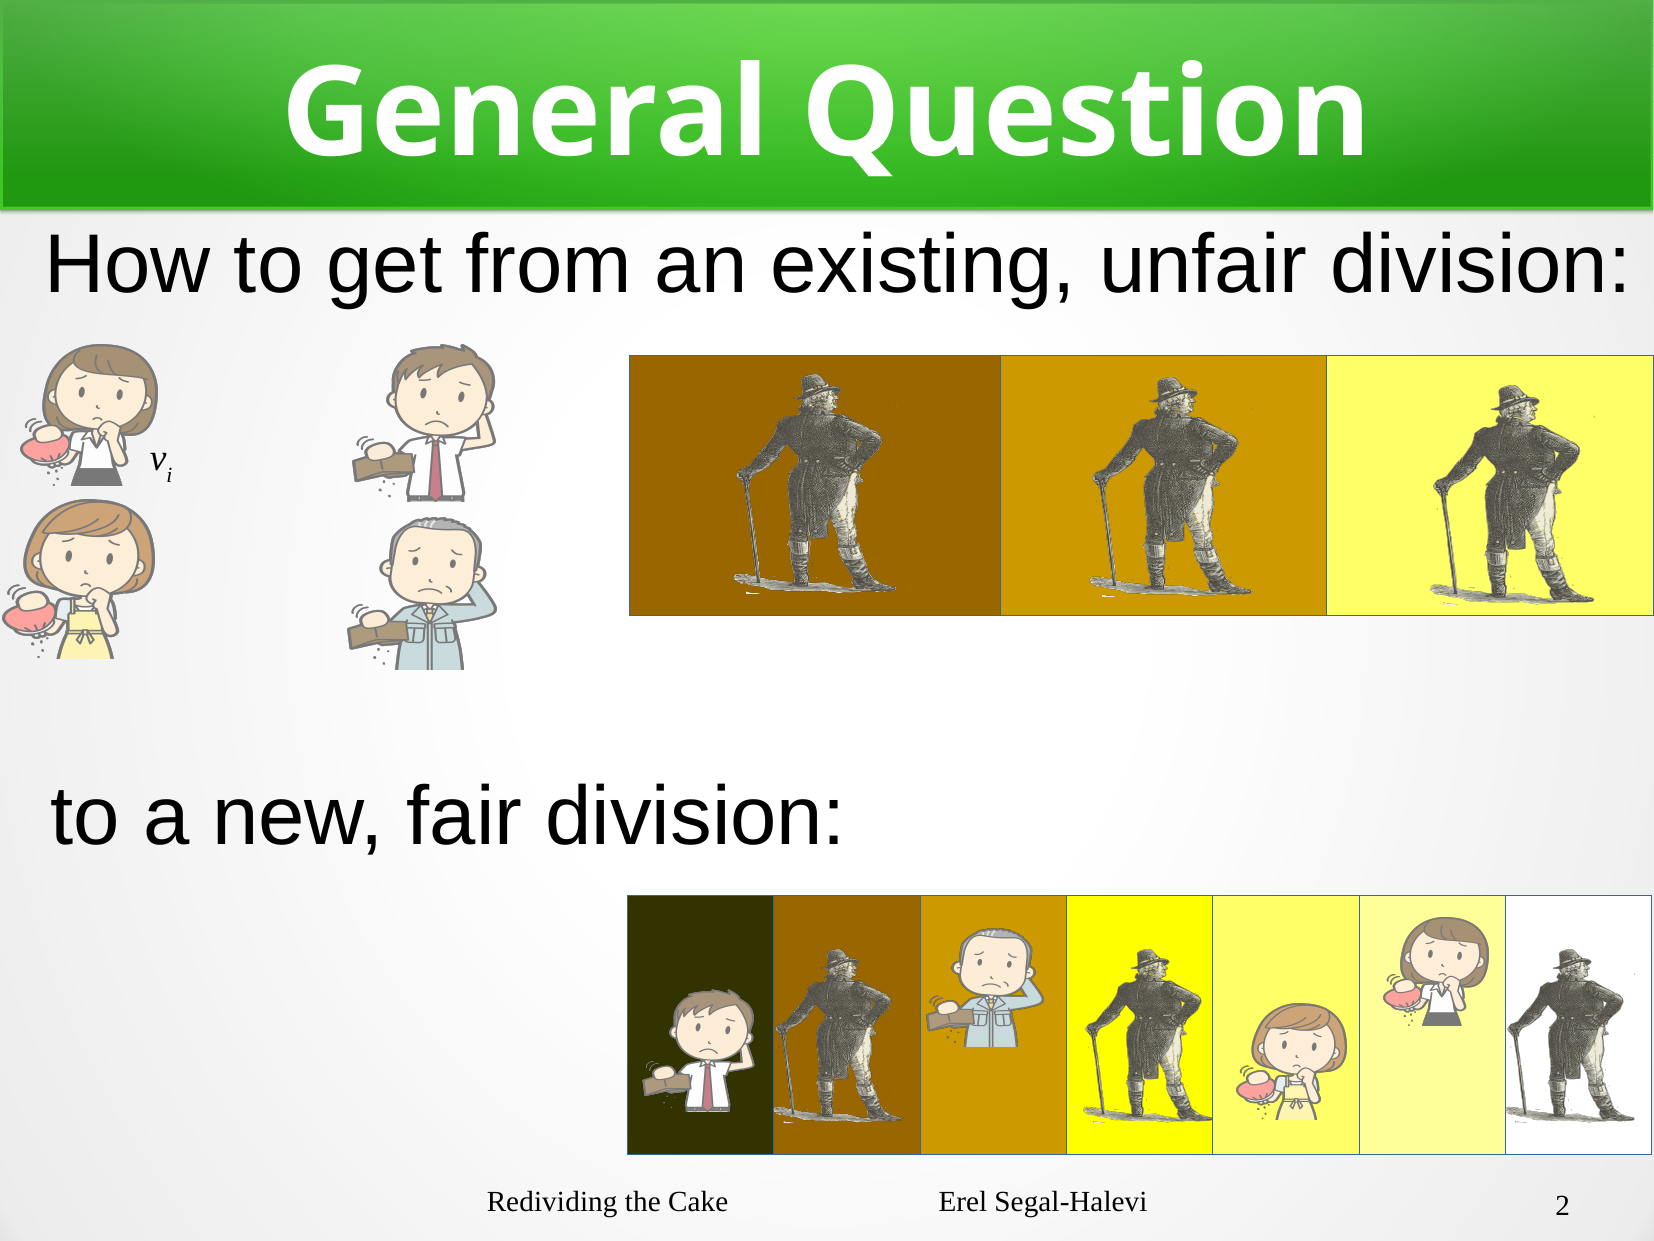

# General Question
How to get from an existing, unfair division:
vi
to a new, fair division:
Redividing the Cake Erel Segal-Halevi
2